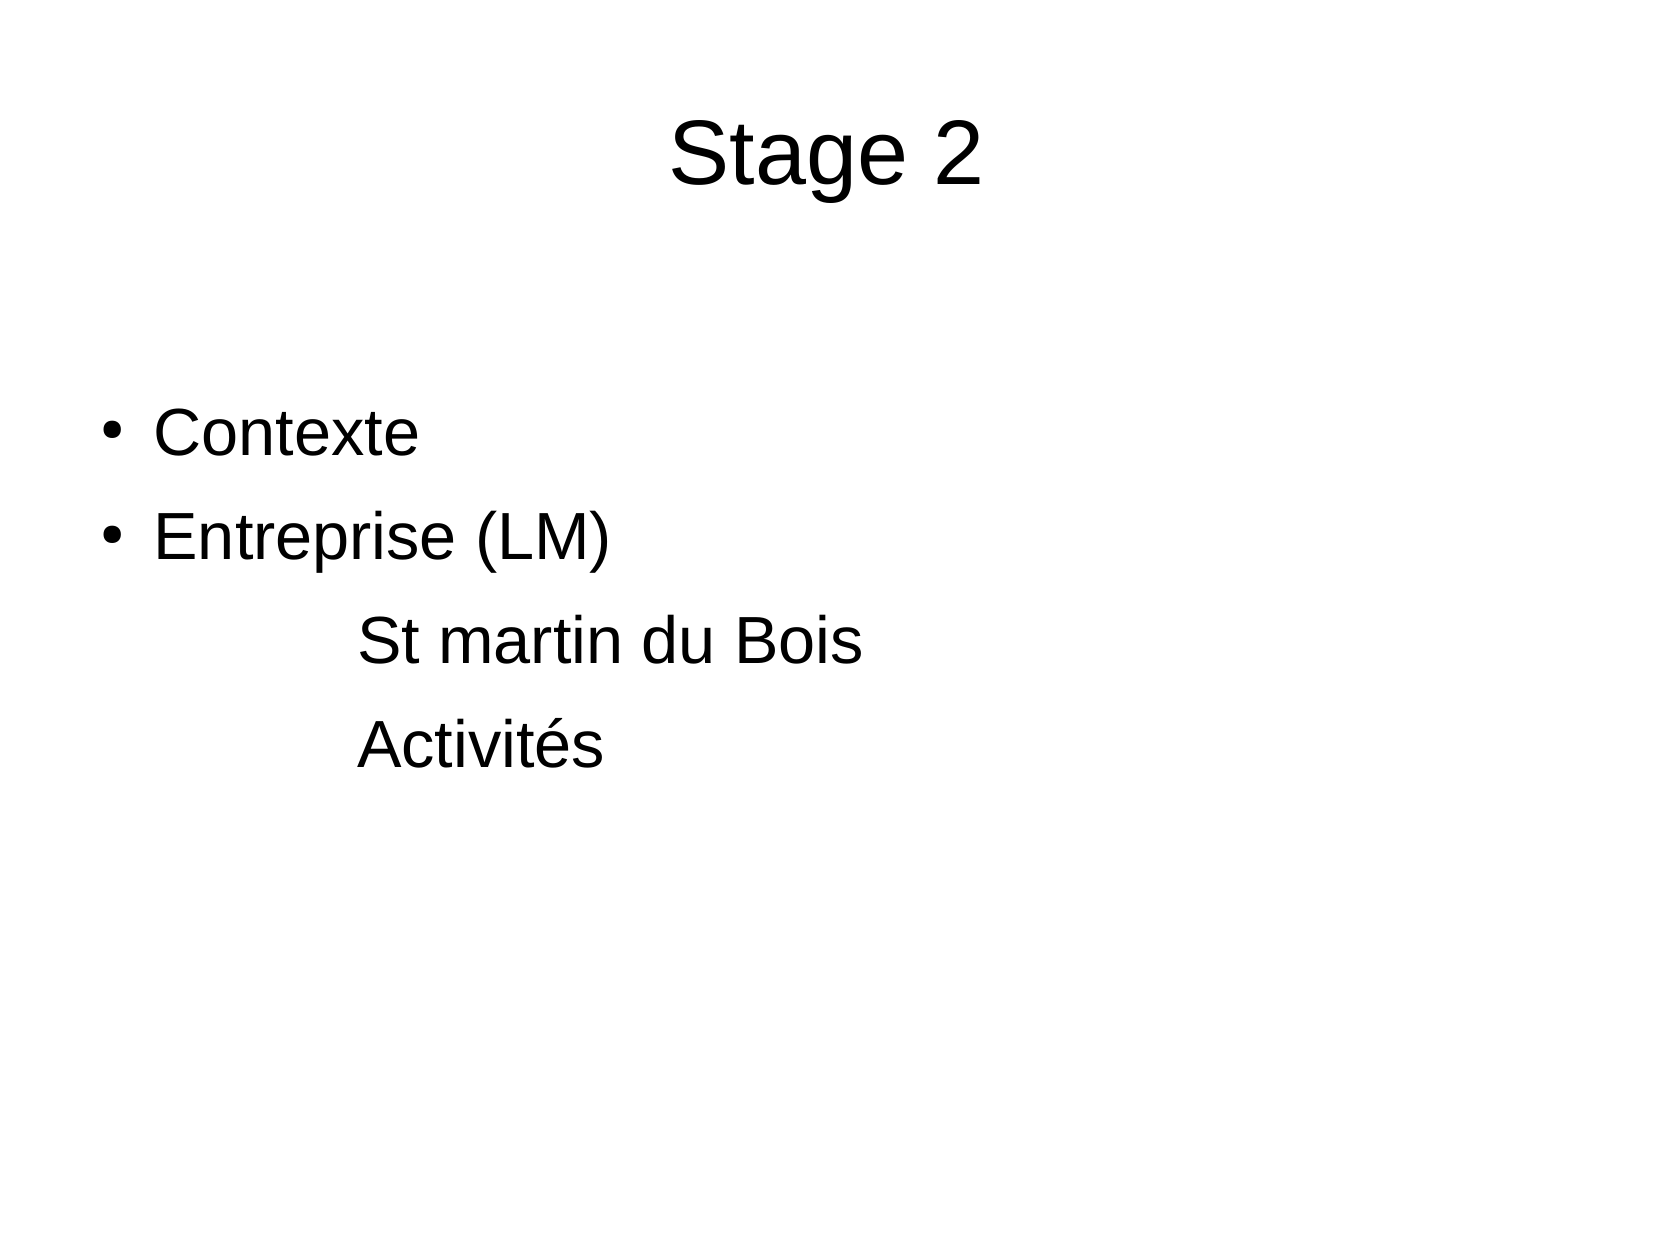

# Stage 2
Contexte
Entreprise (LM)
 St martin du Bois
 Activités